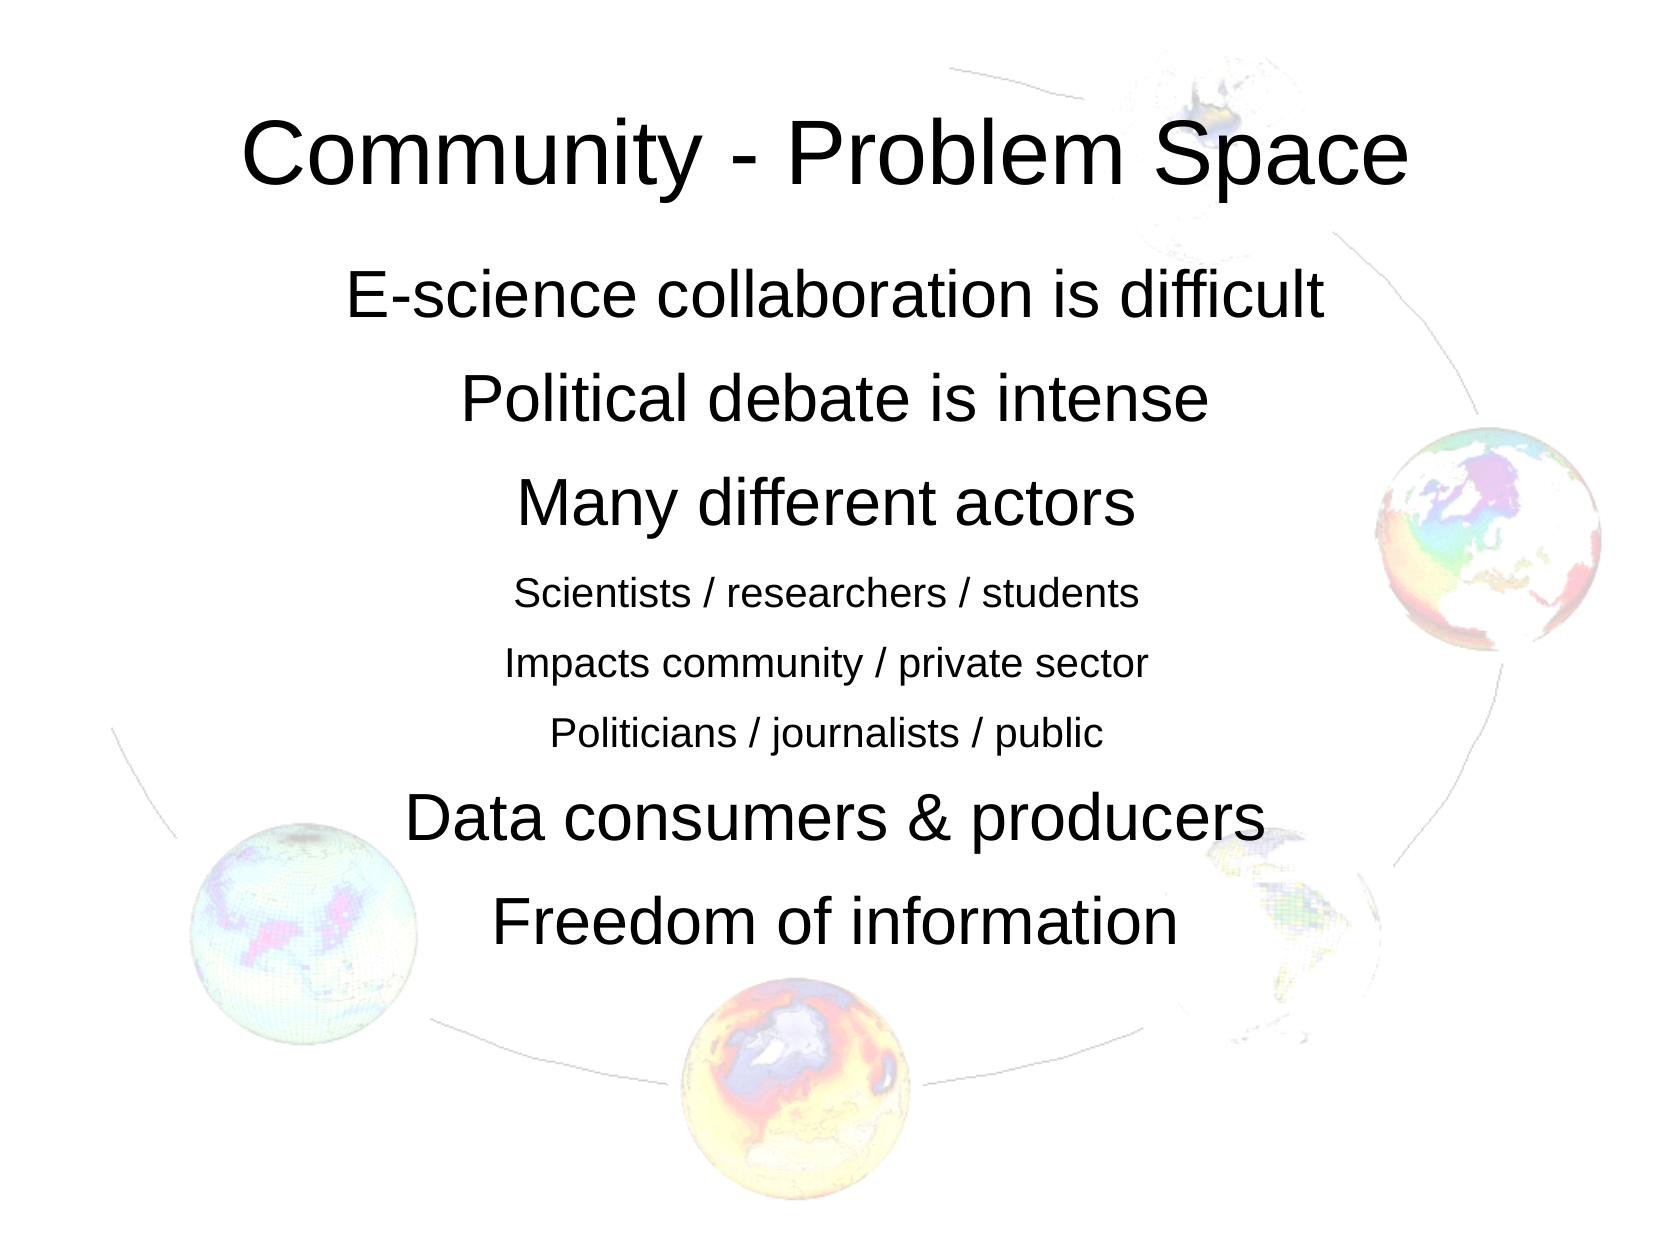

# Community - Problem Space
 E-science collaboration is difficult
 Political debate is intense
 Many different actors
Scientists / researchers / students
Impacts community / private sector
Politicians / journalists / public
 Data consumers & producers
 Freedom of information